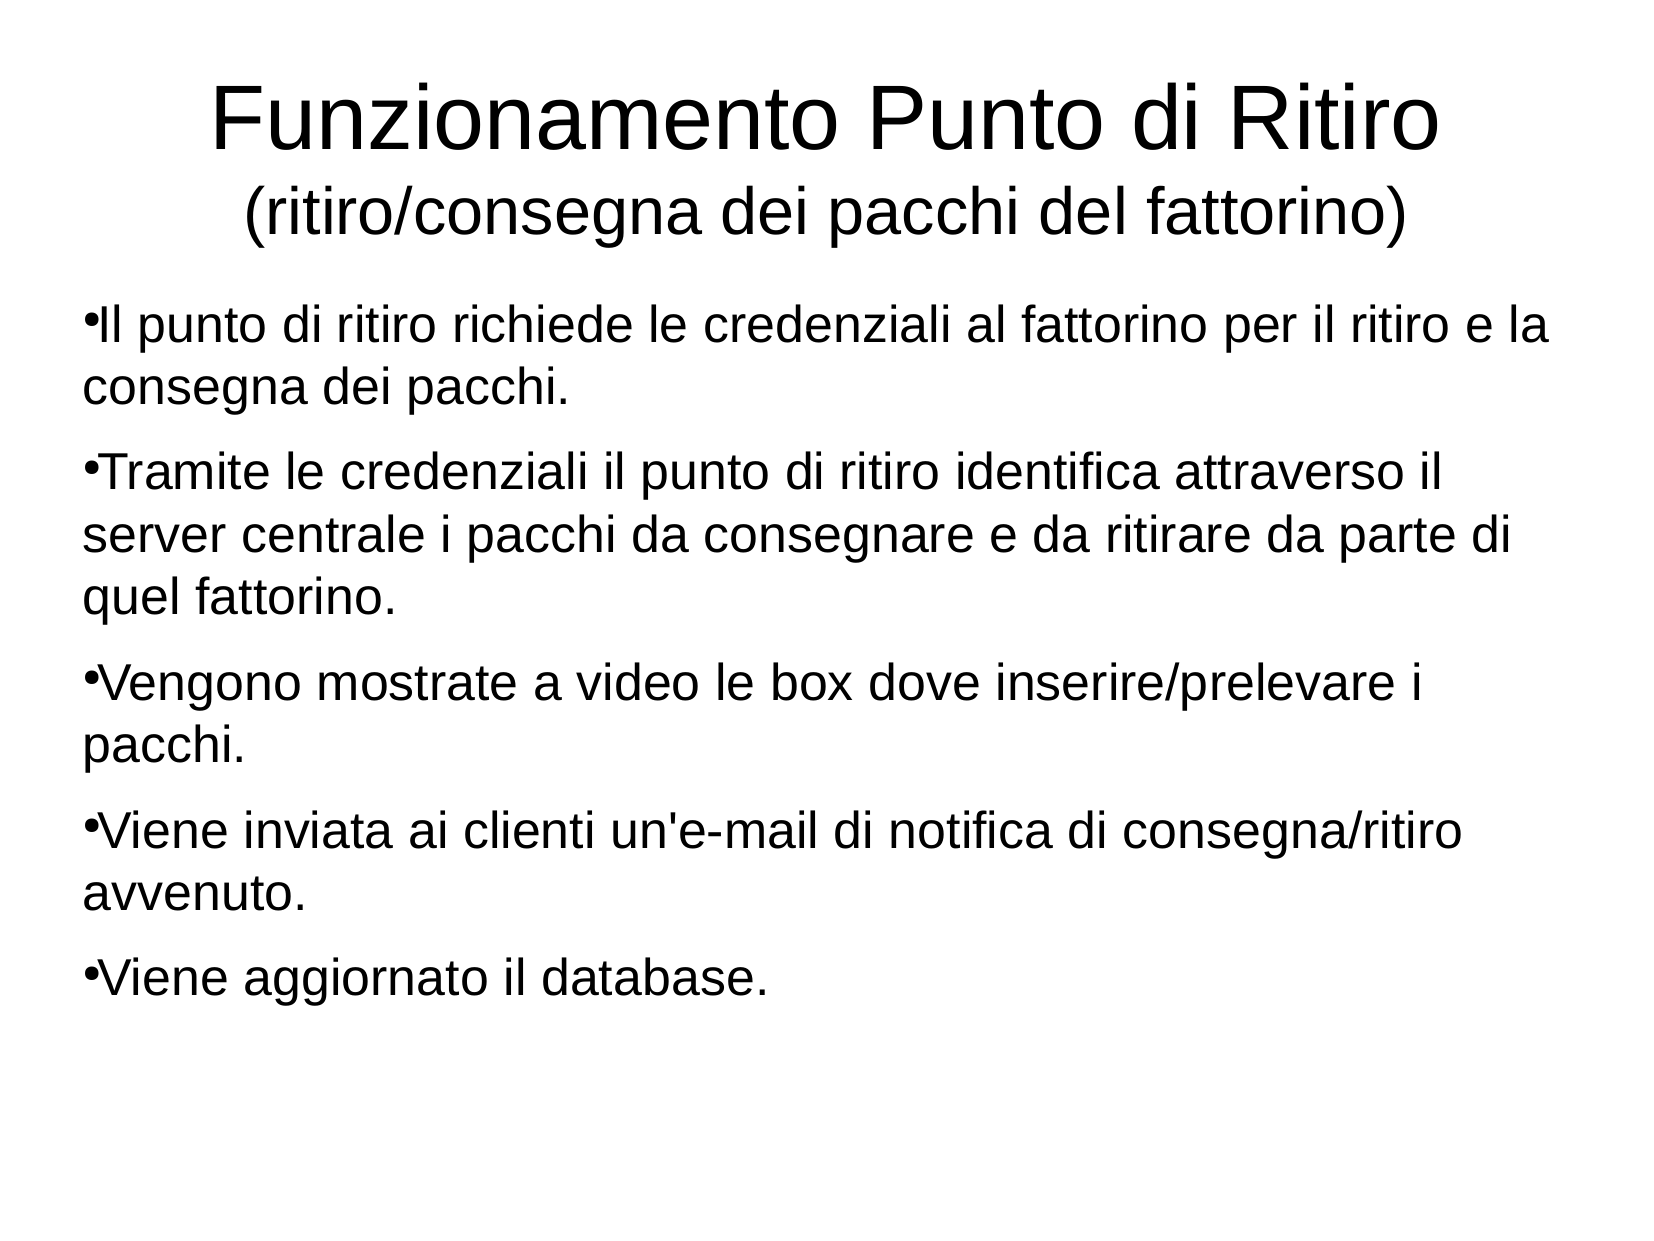

# Funzionamento Punto di Ritiro (ritiro/consegna dei pacchi del fattorino)
Il punto di ritiro richiede le credenziali al fattorino per il ritiro e la consegna dei pacchi.
Tramite le credenziali il punto di ritiro identifica attraverso il server centrale i pacchi da consegnare e da ritirare da parte di quel fattorino.
Vengono mostrate a video le box dove inserire/prelevare i pacchi.
Viene inviata ai clienti un'e-mail di notifica di consegna/ritiro avvenuto.
Viene aggiornato il database.